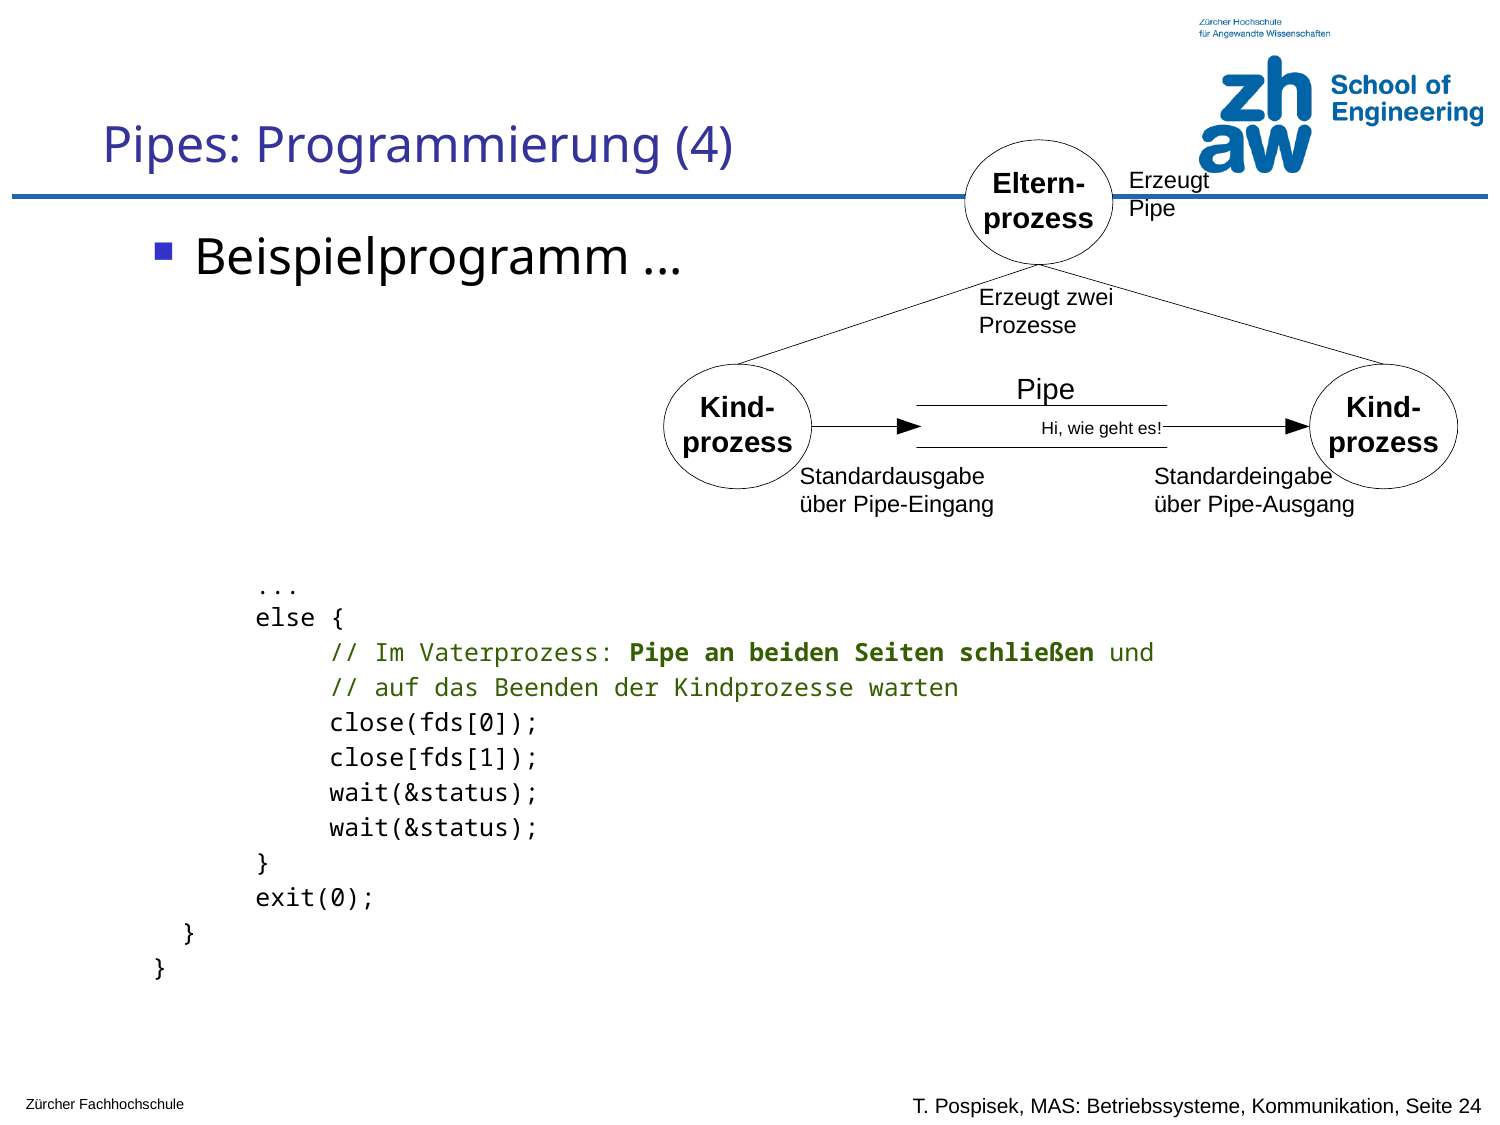

Pipes: Programmierung (4)
# Beispielprogramm ...
	...
		else {
			// Im Vaterprozess: Pipe an beiden Seiten schließen und
			// auf das Beenden der Kindprozesse warten
			close(fds[0]);
			close[fds[1]);
			wait(&status);
			wait(&status);
		}
		exit(0);
	}
}